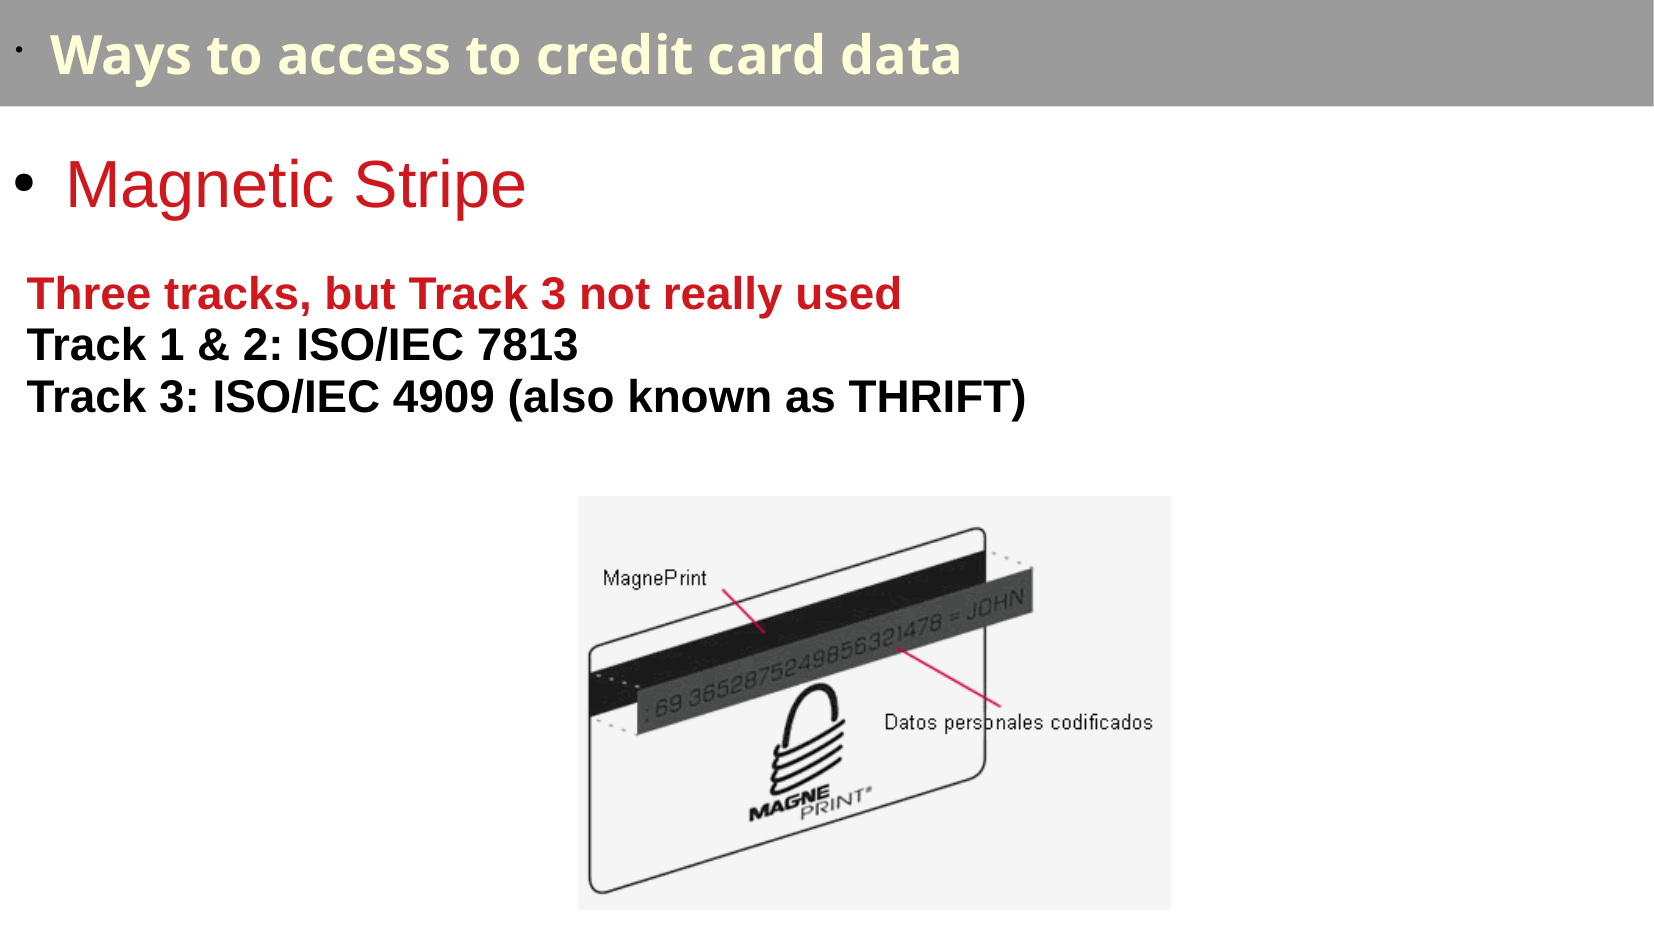

Ways to access to credit card data
# Magnetic Stripe
Three tracks, but Track 3 not really used
Track 1 & 2: ISO/IEC 7813
Track 3: ISO/IEC 4909 (also known as THRIFT)